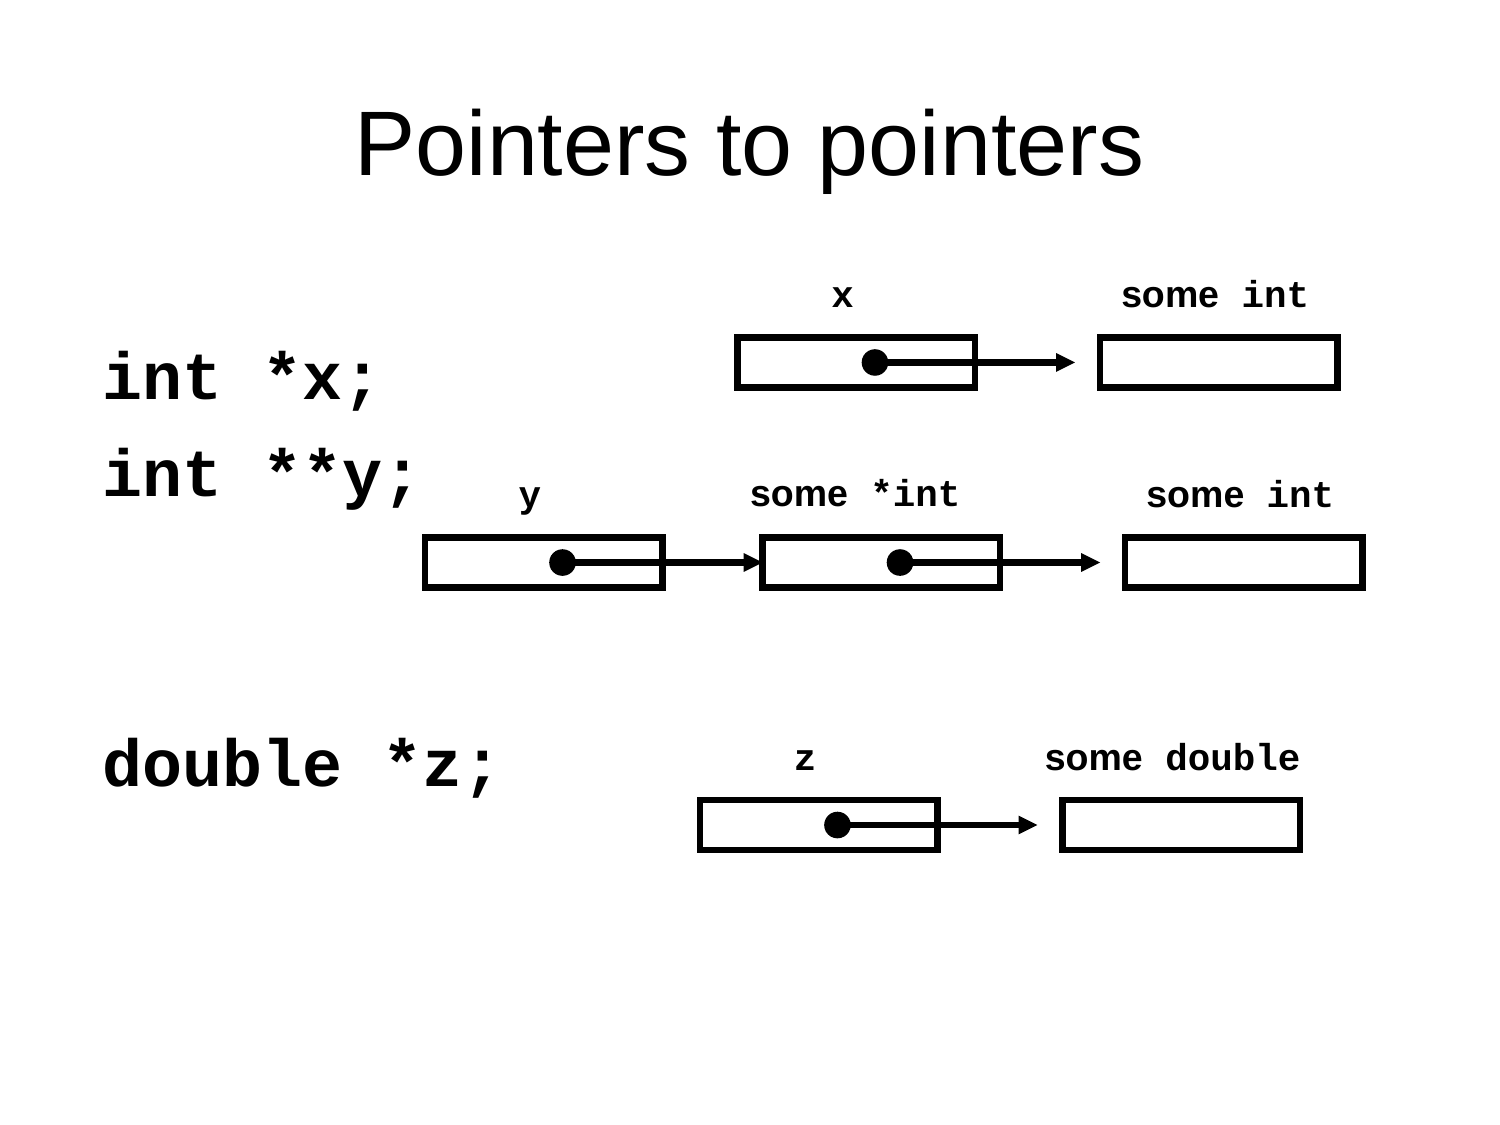

# Pointers to pointers
x
some int
int *x;
int **y;
double *z;
some *int
y
some int
z
some double